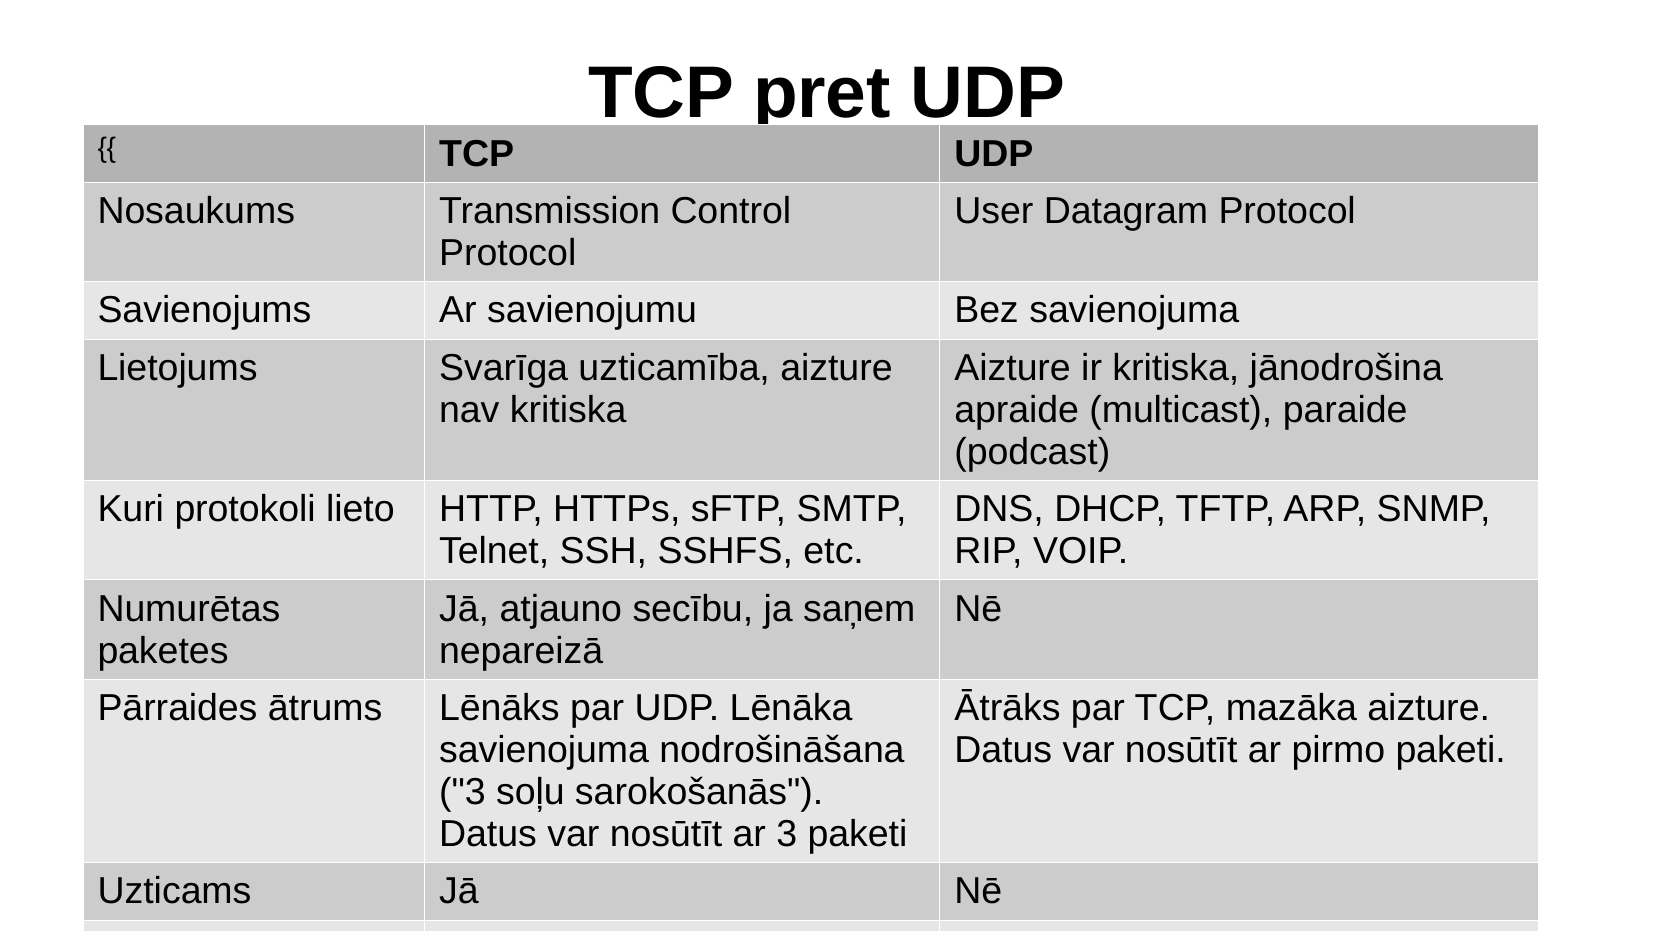

# TCP pret UDP
| {{ | TCP | UDP |
| --- | --- | --- |
| Nosaukums | Transmission Control Protocol | User Datagram Protocol |
| Savienojums | Ar savienojumu | Bez savienojuma |
| Lietojums | Svarīga uzticamība, aizture nav kritiska | Aizture ir kritiska, jānodrošina apraide (multicast), paraide (podcast) |
| Kuri protokoli lieto | HTTP, HTTPs, sFTP, SMTP, Telnet, SSH, SSHFS, etc. | DNS, DHCP, TFTP, ARP, SNMP, RIP, VOIP. |
| Numurētas paketes | Jā, atjauno secību, ja saņem nepareizā | Nē |
| Pārraides ātrums | Lēnāks par UDP. Lēnāka savienojuma nodrošināšana ("3 soļu sarokošanās"). Datus var nosūtīt ar 3 paketi | Ātrāks par TCP, mazāka aizture. Datus var nosūtīt ar pirmo paketi. |
| Uzticams | Jā | Nē |
| Kļūdu kontrole | Jā | Nē |
| Apstiprināšana | Jā | Nē |
| "Sarokošanās" | Jā | Nē |